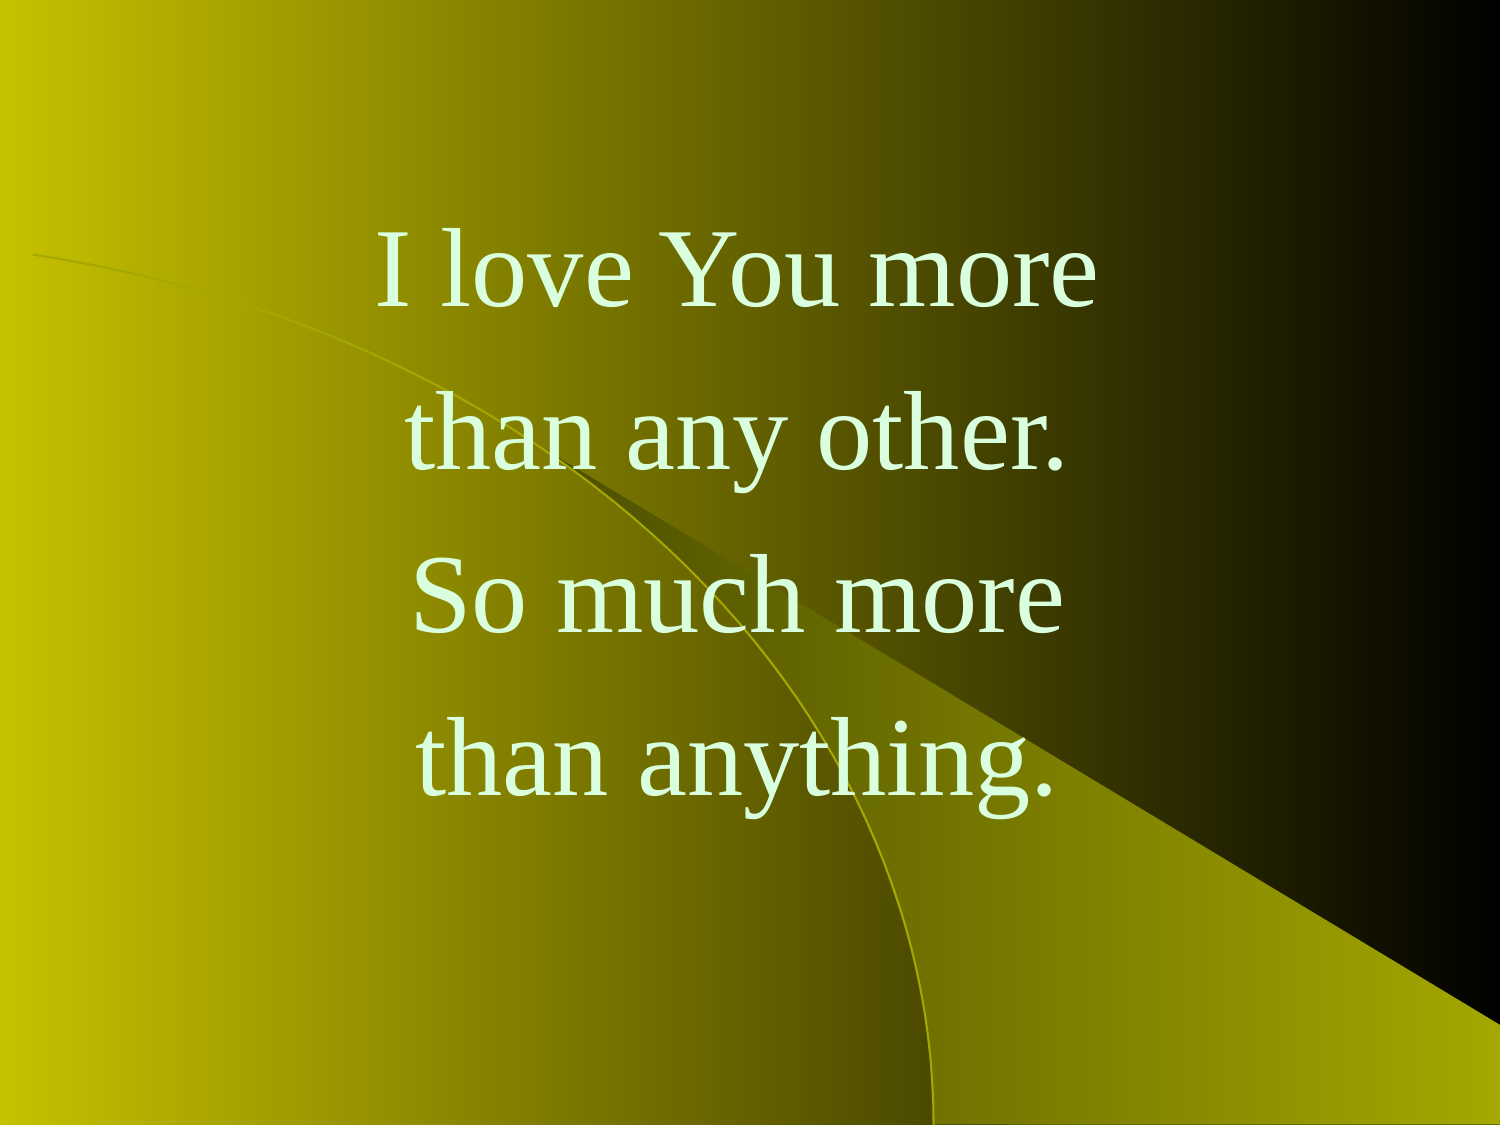

# I love You more
than any other.
So much more
than anything.